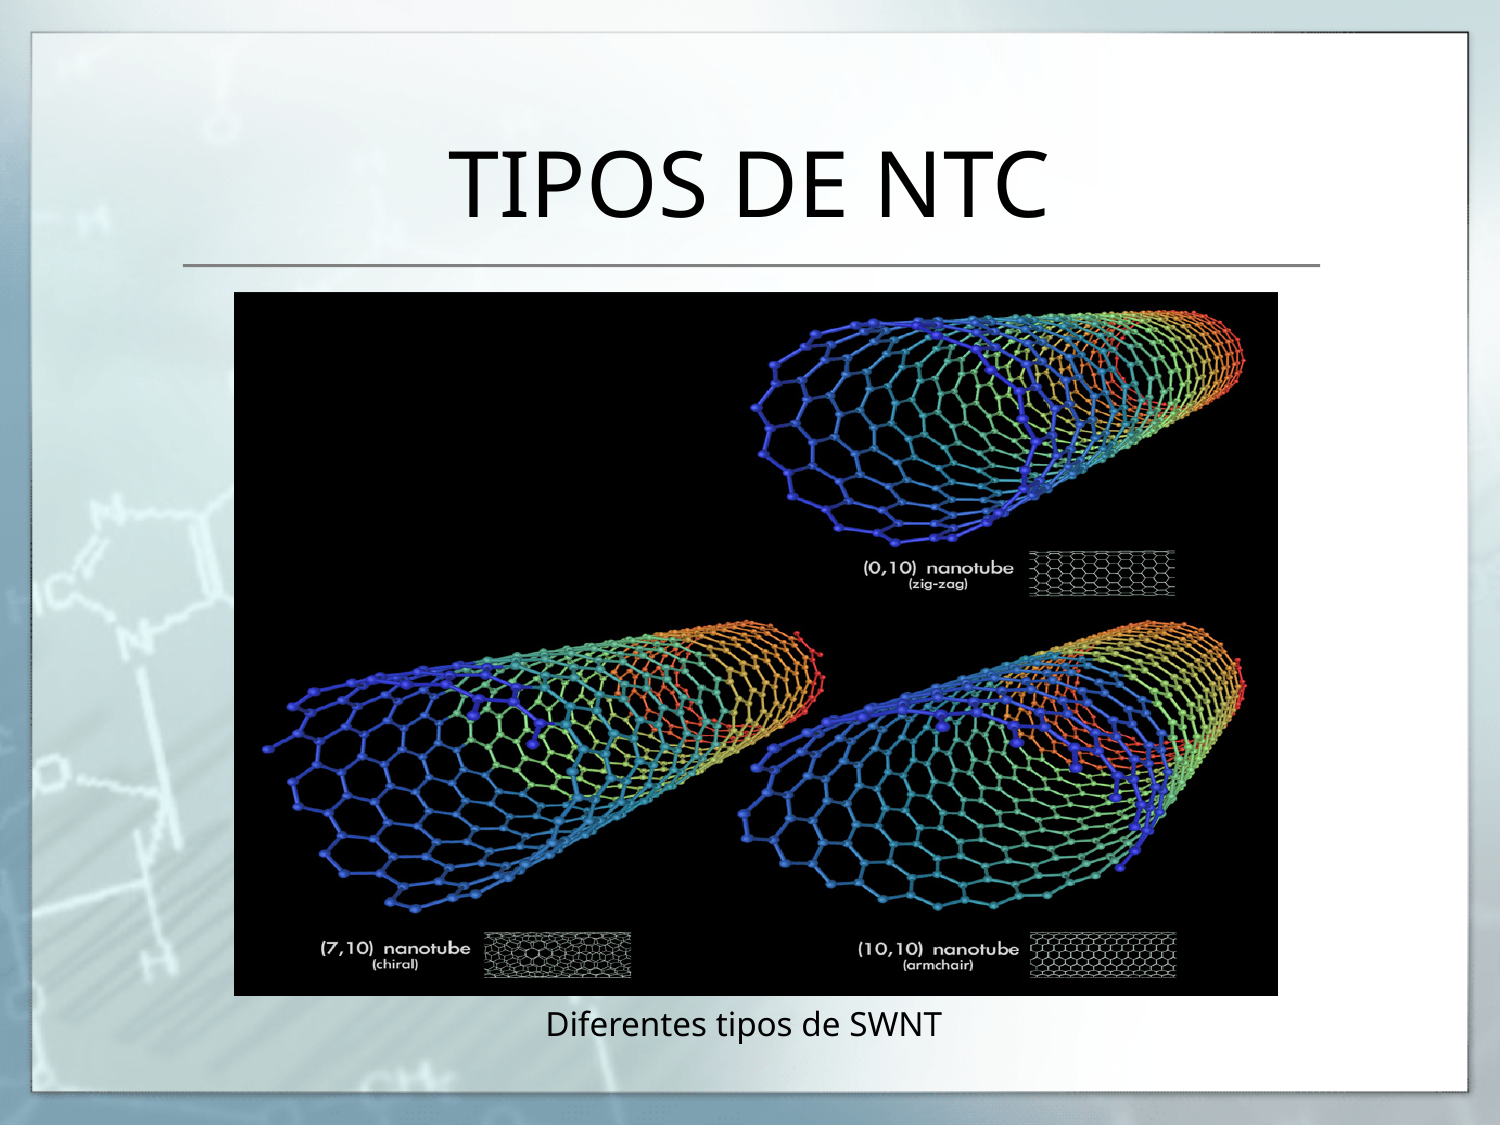

TIPOS DE NTC
Diferentes tipos de SWNT